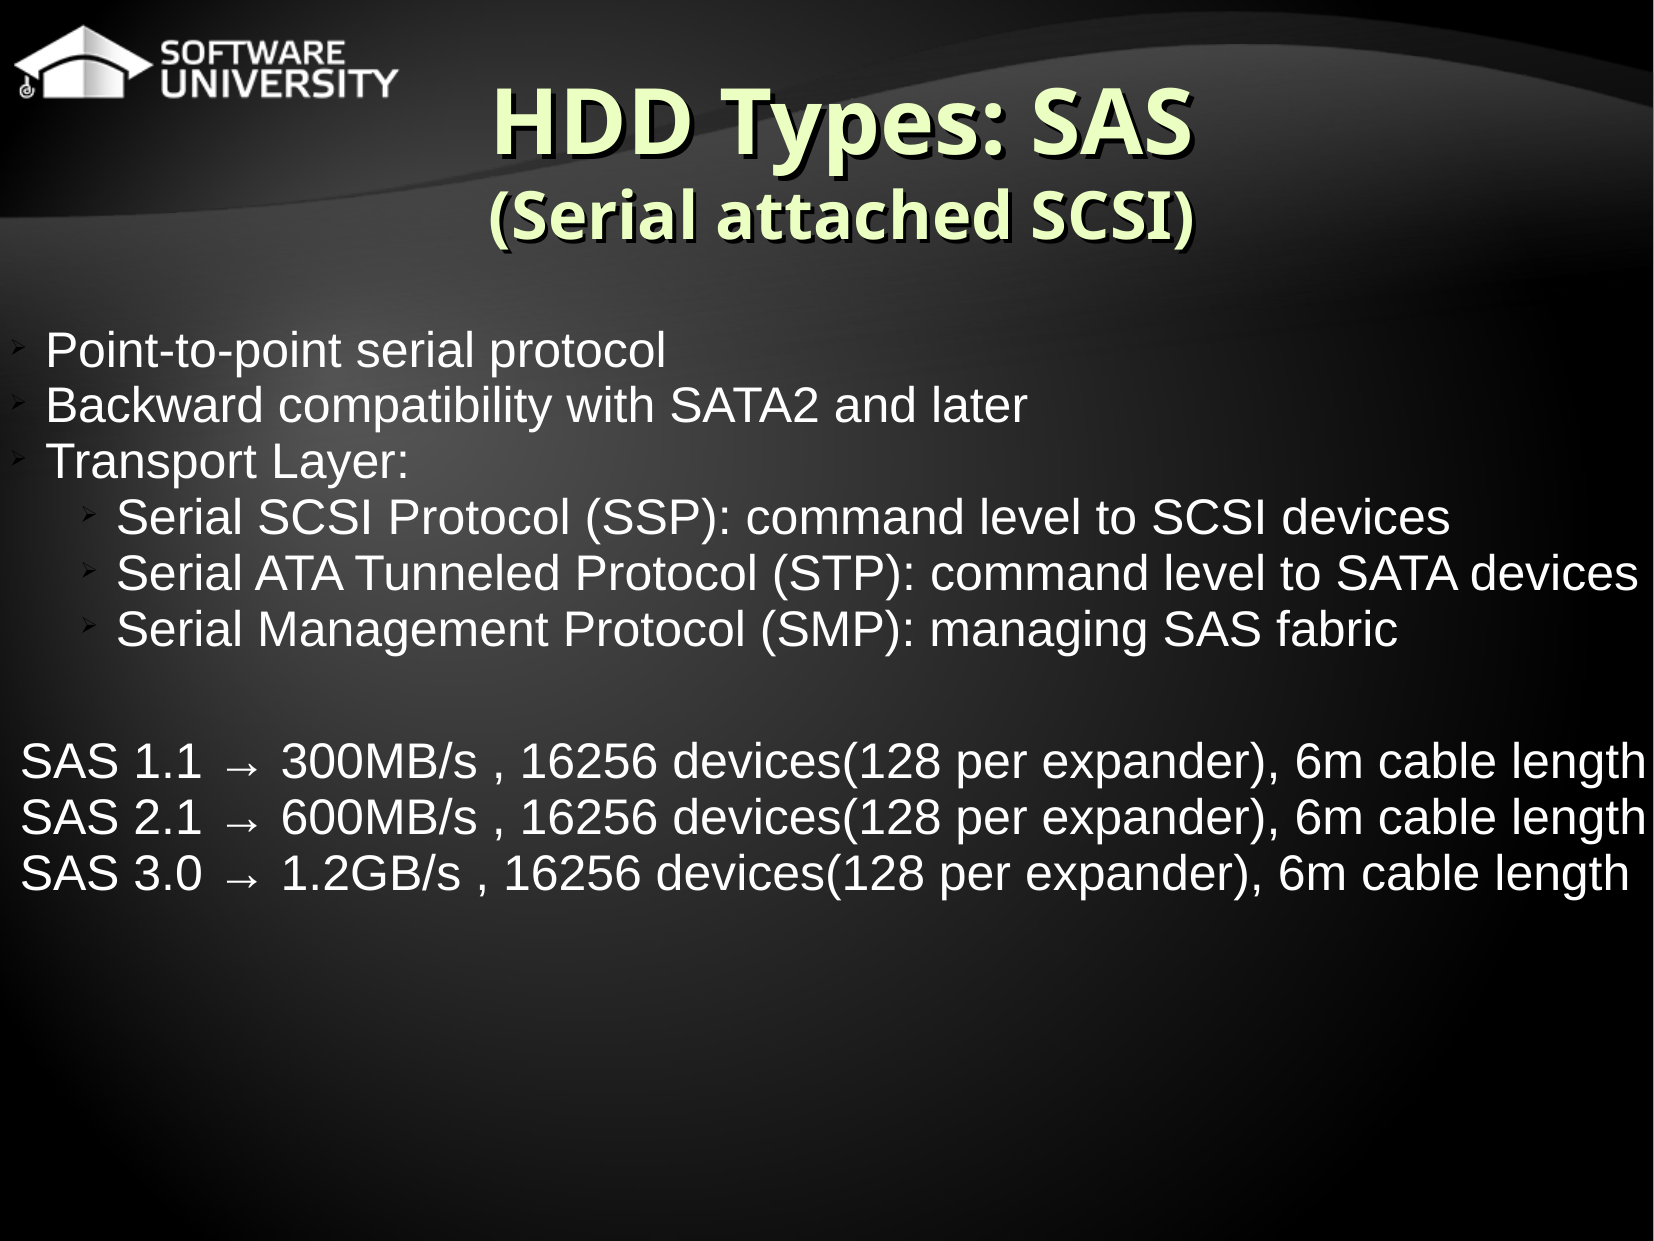

# HDD Types: SAS (Serial attached SCSI)
Point-to-point serial protocol
Backward compatibility with SATA2 and later
Transport Layer:
Serial SCSI Protocol (SSP): command level to SCSI devices
Serial ATA Tunneled Protocol (STP): command level to SATA devices
Serial Management Protocol (SMP): managing SAS fabric
SAS 1.1 → 300MB/s , 16256 devices(128 per expander), 6m cable length
SAS 2.1 → 600MB/s , 16256 devices(128 per expander), 6m cable length
SAS 3.0 → 1.2GB/s , 16256 devices(128 per expander), 6m cable length